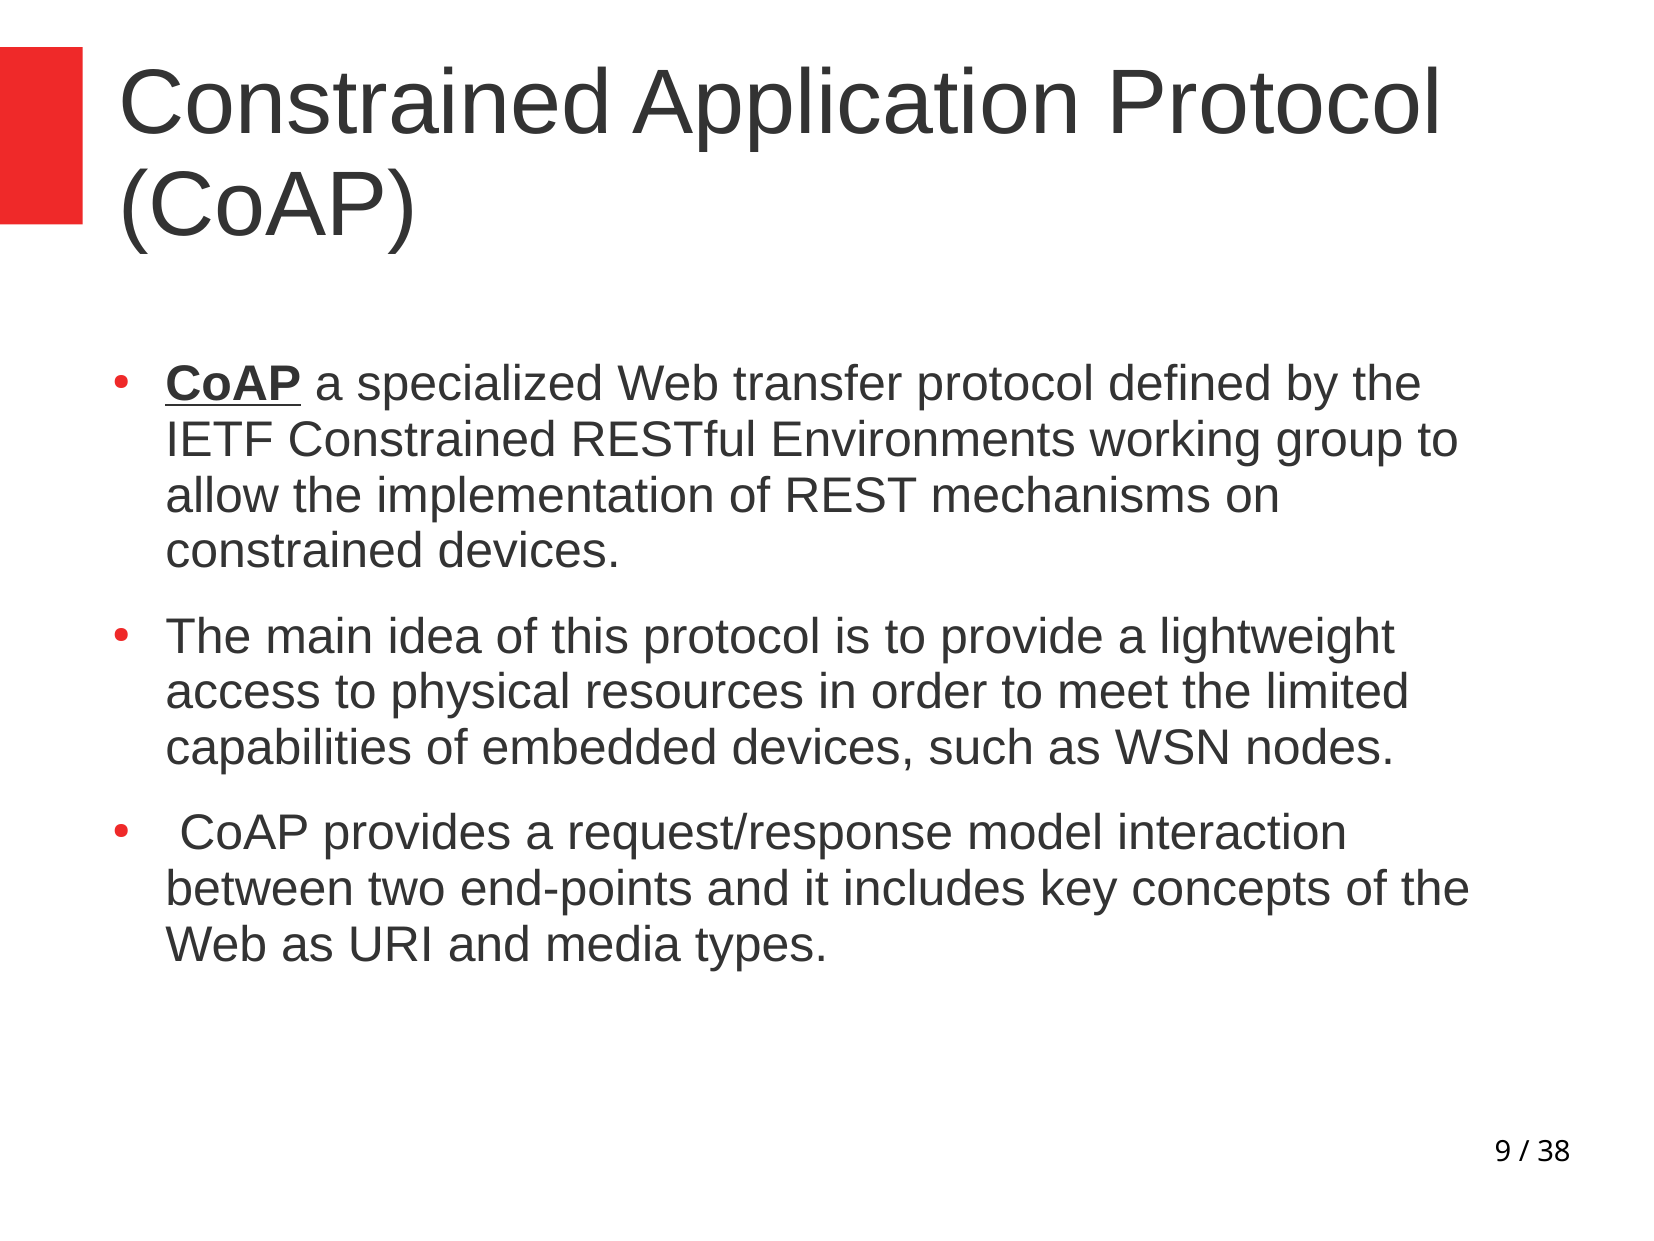

Constrained Application Protocol (CoAP)
# CoAP a specialized Web transfer protocol defined by the IETF Constrained RESTful Environments working group to allow the implementation of REST mechanisms on constrained devices.
The main idea of this protocol is to provide a lightweight access to physical resources in order to meet the limited capabilities of embedded devices, such as WSN nodes.
 CoAP provides a request/response model interaction between two end-points and it includes key concepts of the Web as URI and media types.
9